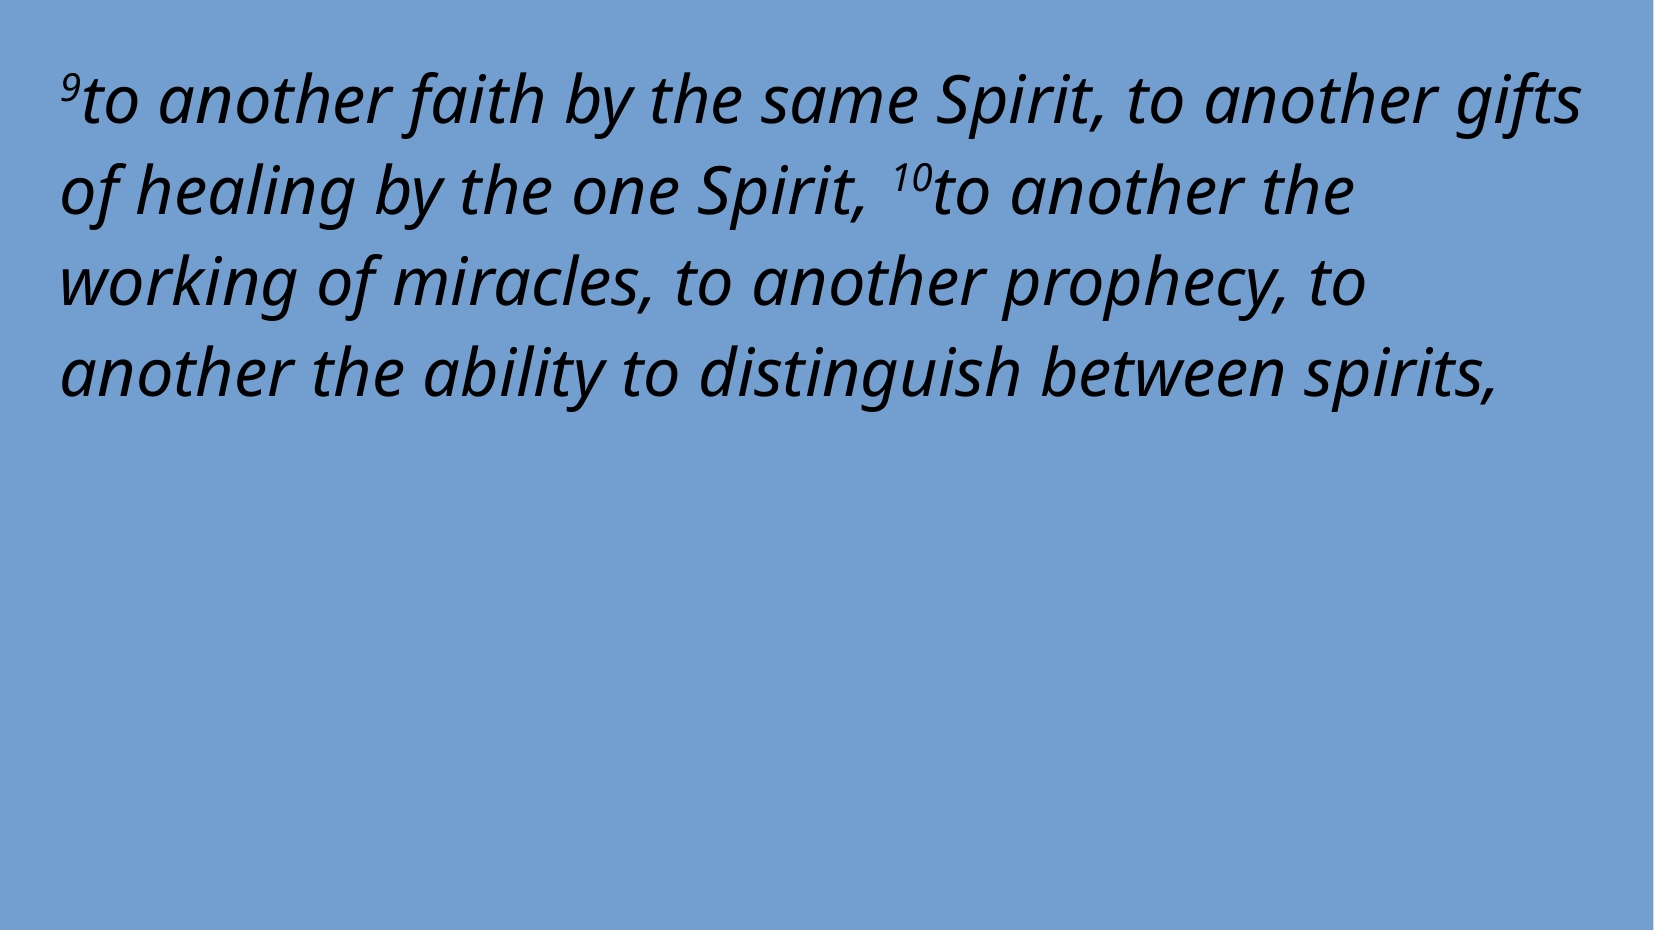

9to another faith by the same Spirit, to another gifts of healing by the one Spirit, 10to another the working of miracles, to another prophecy, to another the ability to distinguish between spirits,